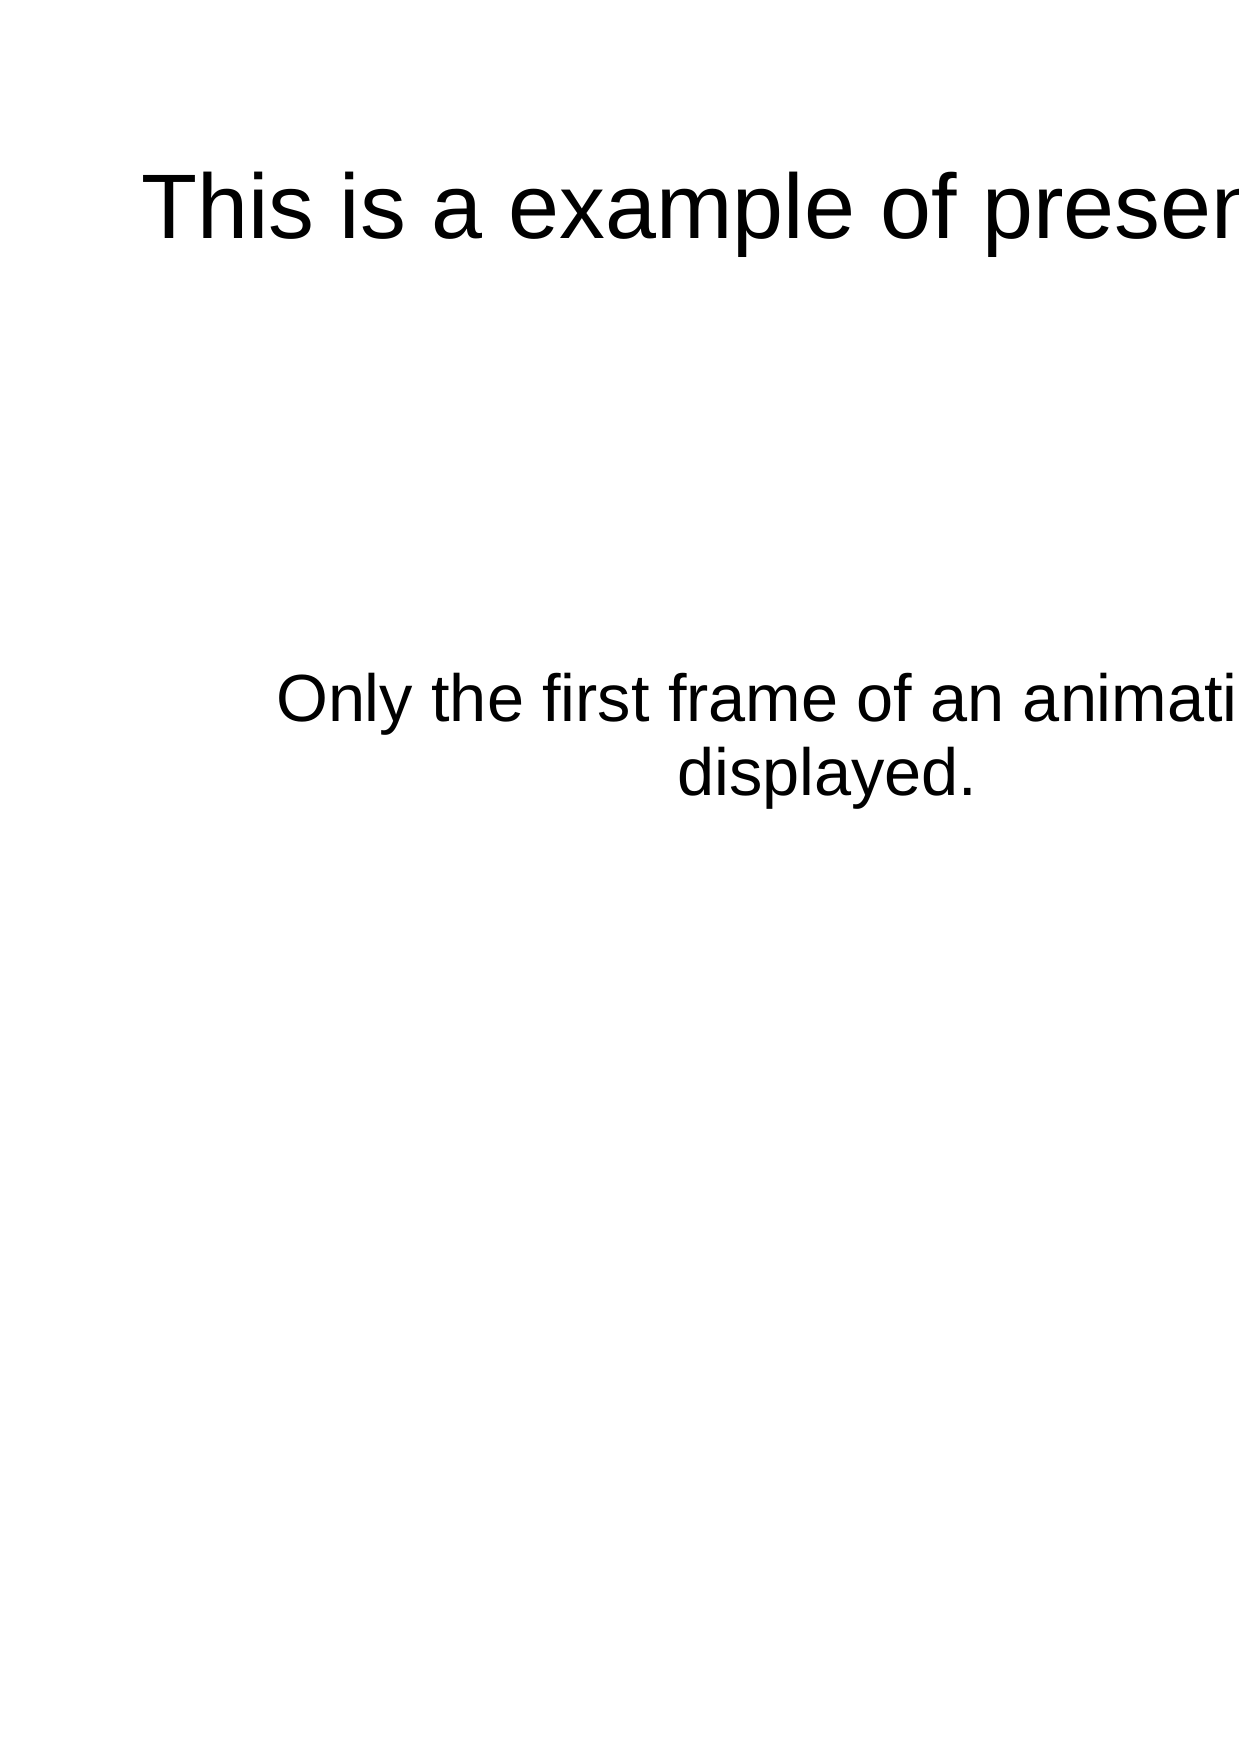

# This is a example of presentation.
Only the first frame of an animation is displayed.